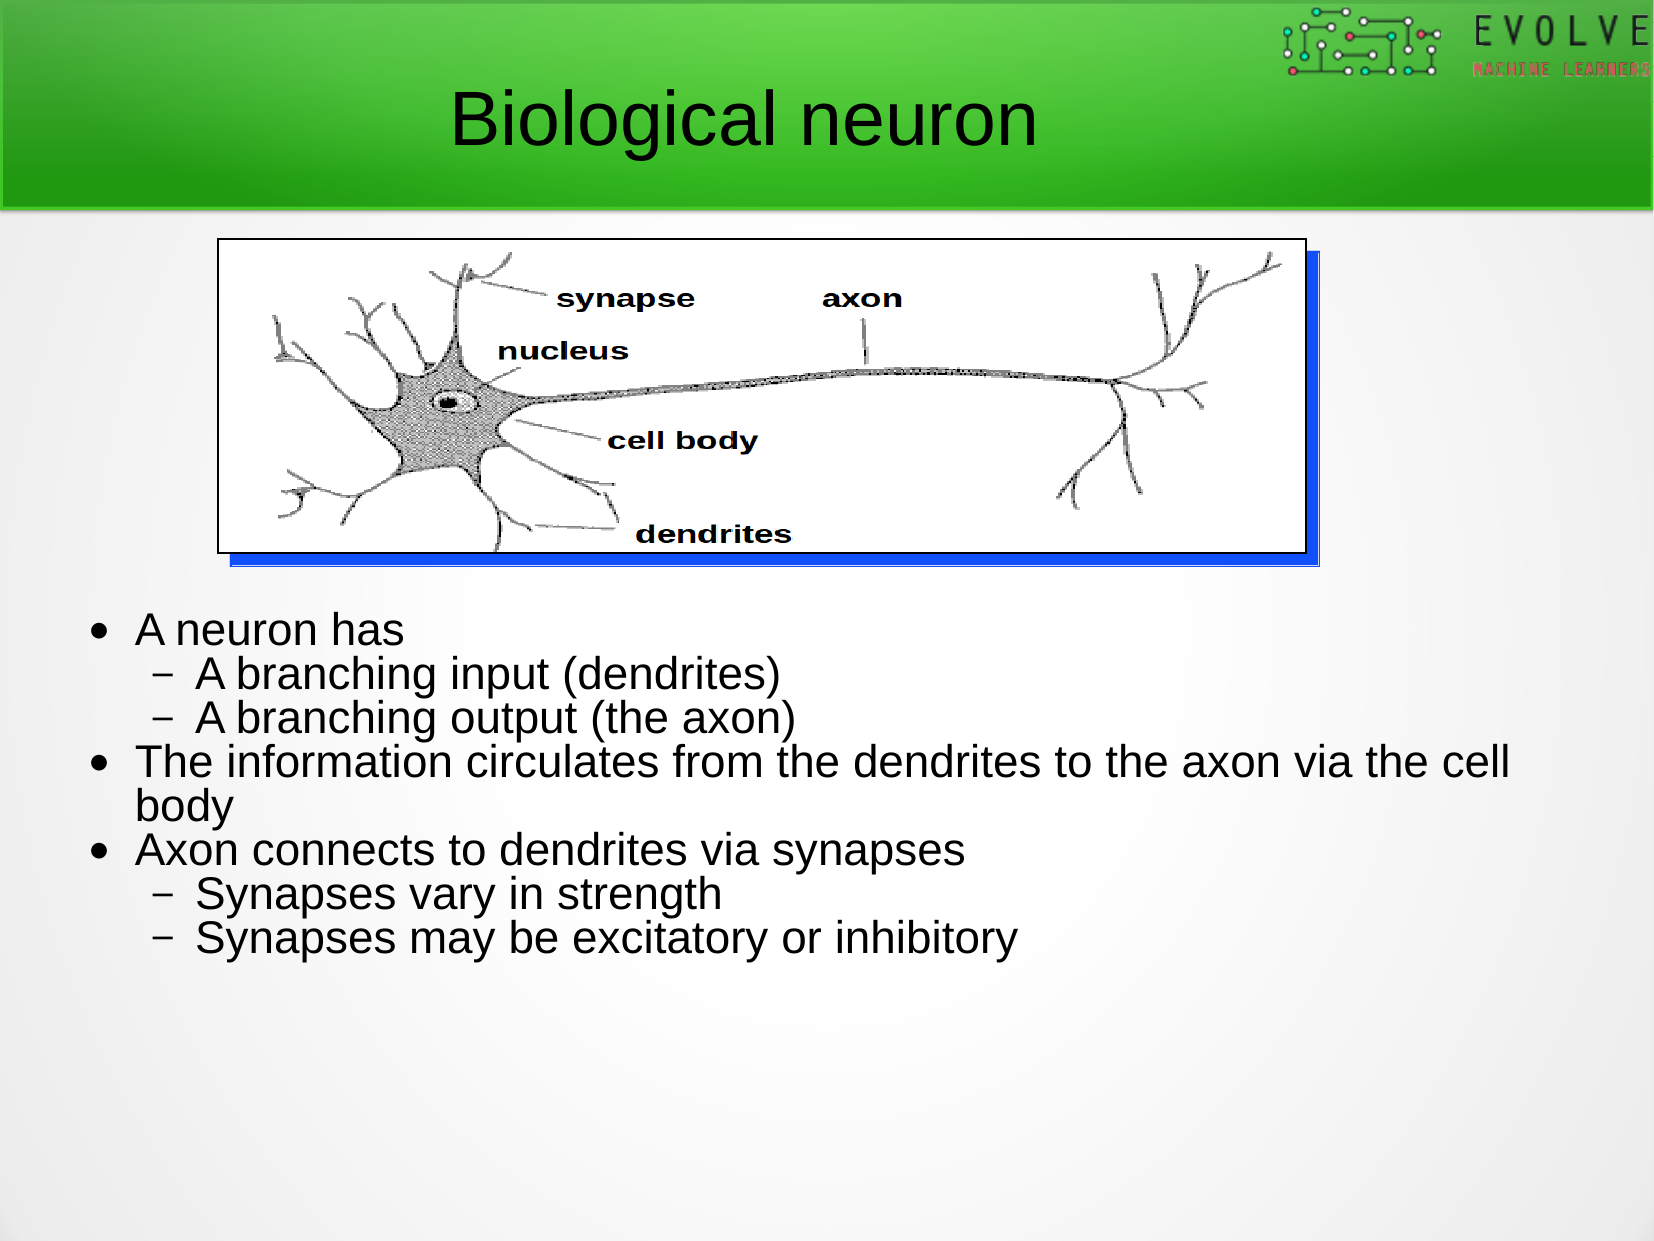

Biological neuron
A neuron has
A branching input (dendrites)
A branching output (the axon)
The information circulates from the dendrites to the axon via the cell body
Axon connects to dendrites via synapses
Synapses vary in strength
Synapses may be excitatory or inhibitory